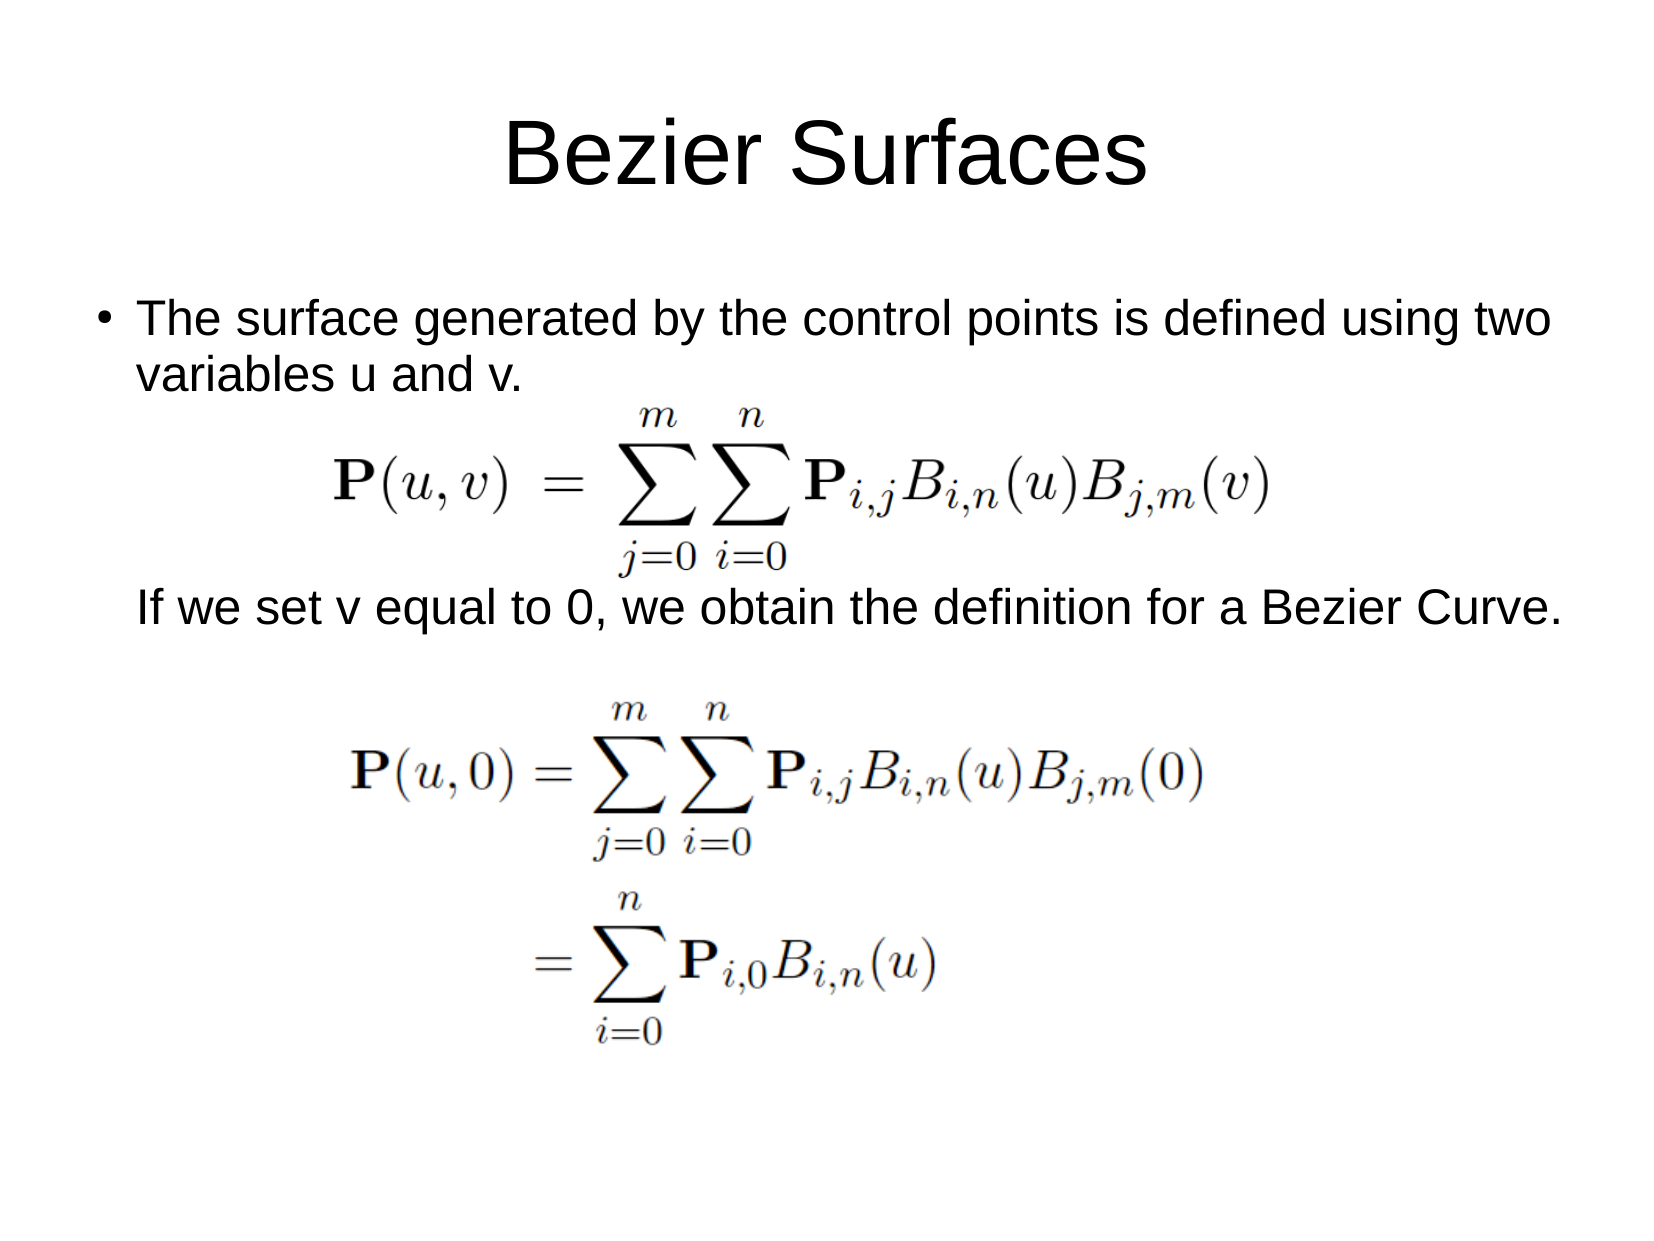

# Bezier Surfaces
The surface generated by the control points is defined using two variables u and v.
If we set v equal to 0, we obtain the definition for a Bezier Curve.